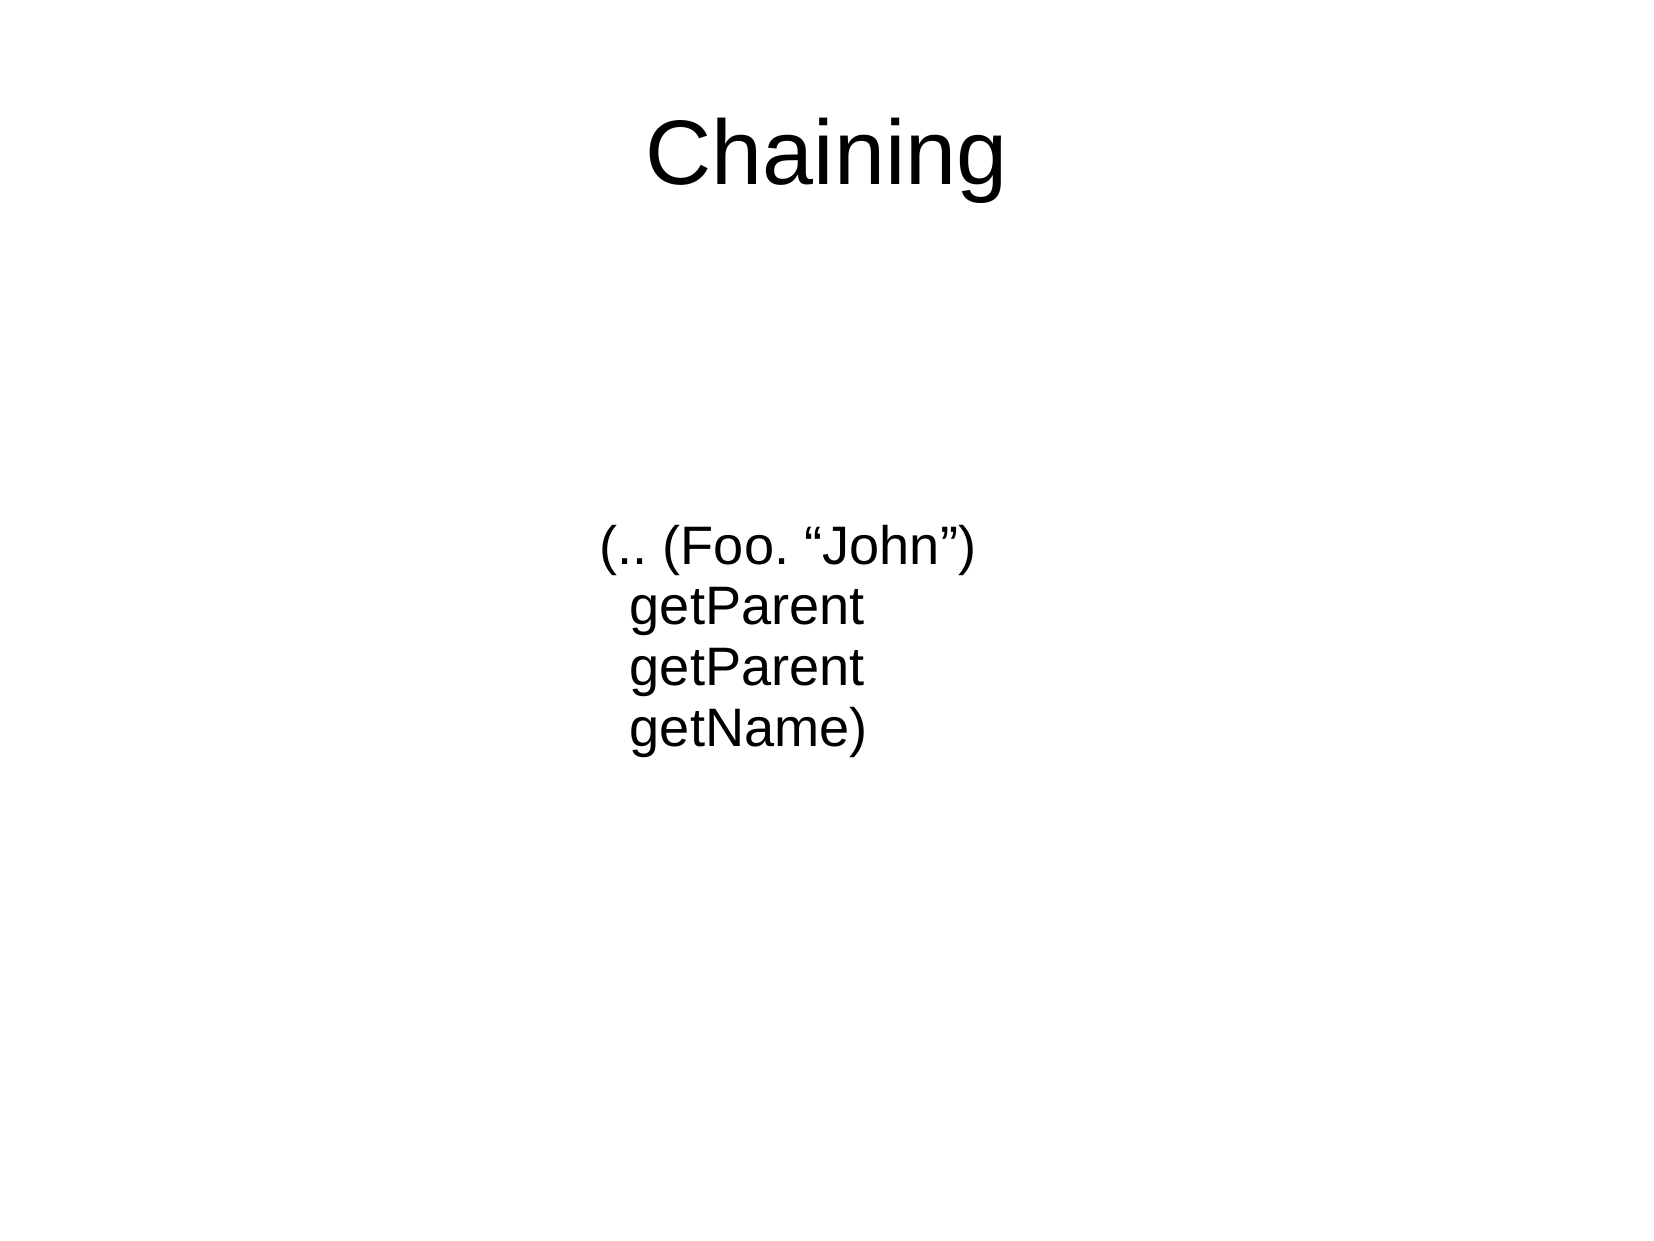

# Chaining
(.. (Foo. “John”)
 getParent
 getParent
 getName)